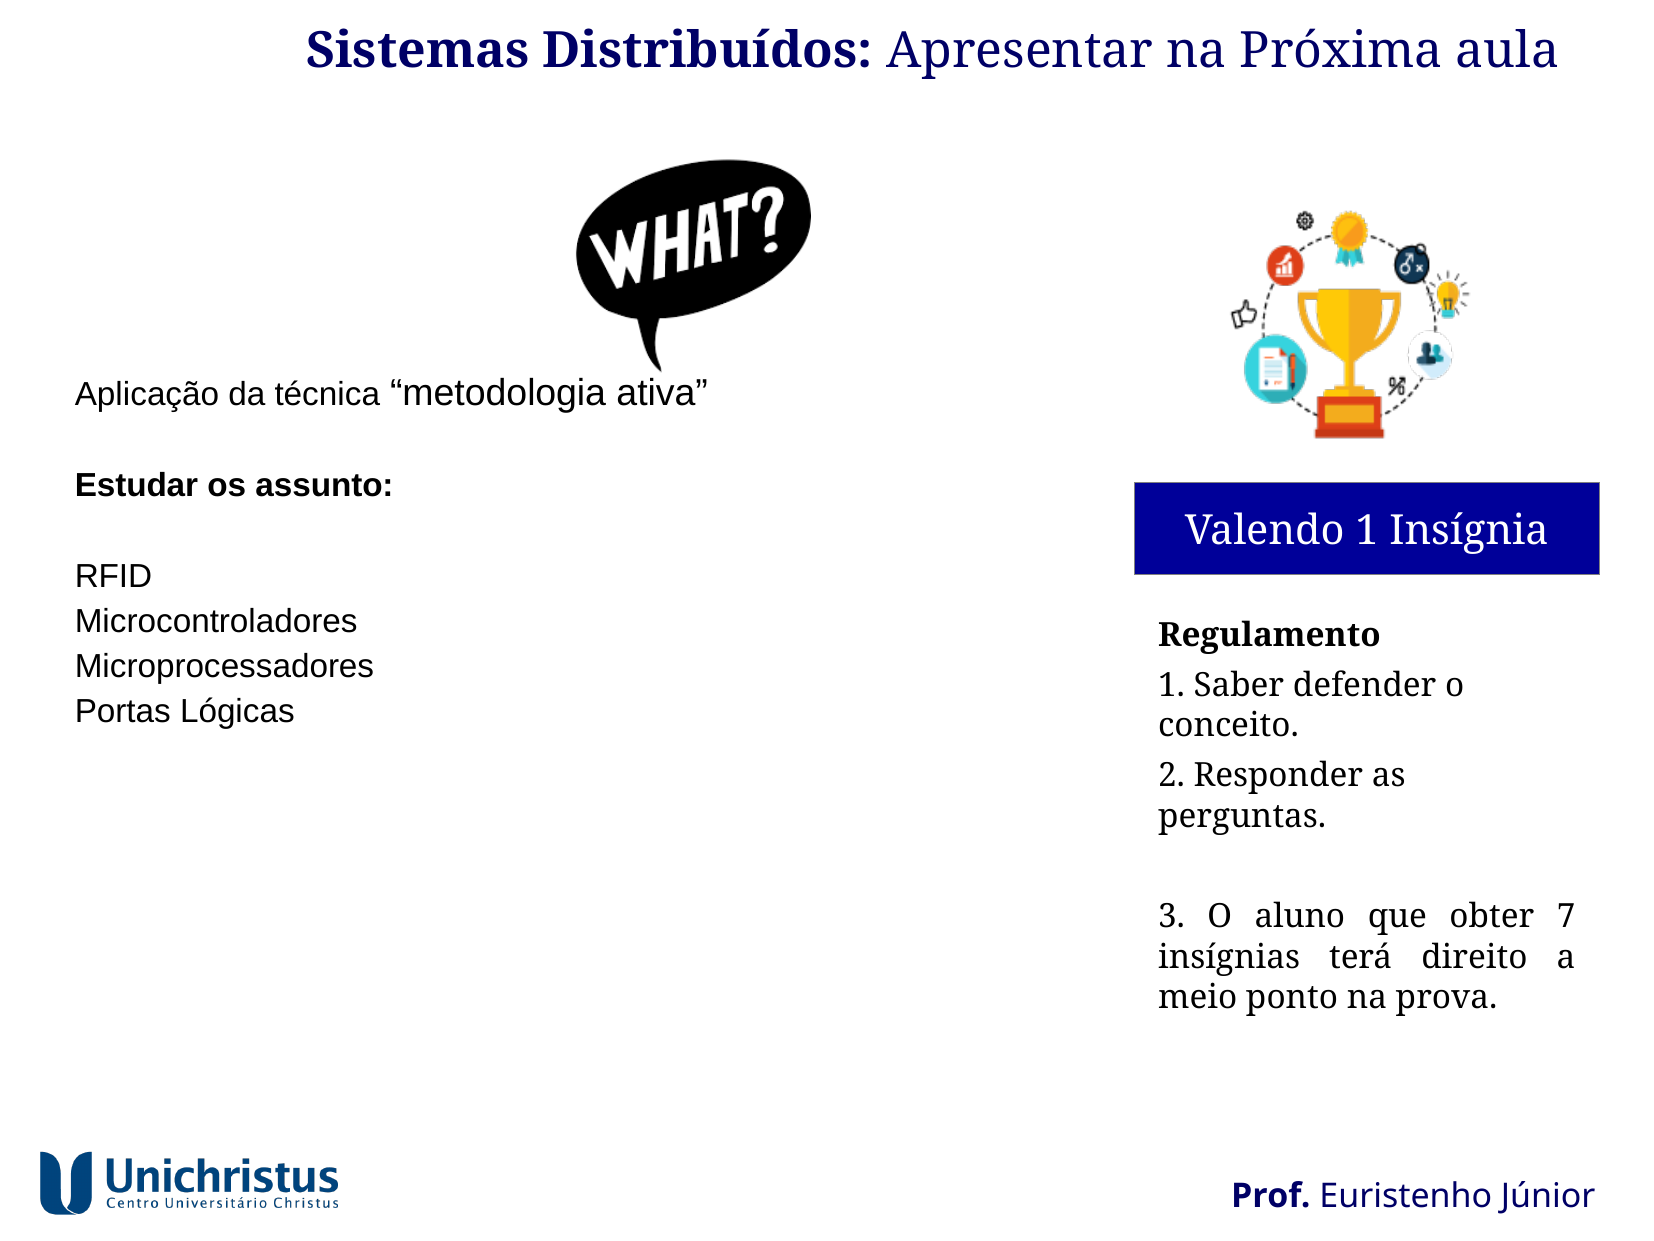

Sistemas Distribuídos: Apresentar na Próxima aula
# Aplicação da técnica “metodologia ativa”
Estudar os assunto:
RFID
Microcontroladores
Microprocessadores
Portas Lógicas
Valendo 1 Insígnia
Regulamento
1. Saber defender o conceito.
2. Responder as perguntas.
3. O aluno que obter 7 insígnias terá direito a meio ponto na prova.
Prof. Euristenho Júnior